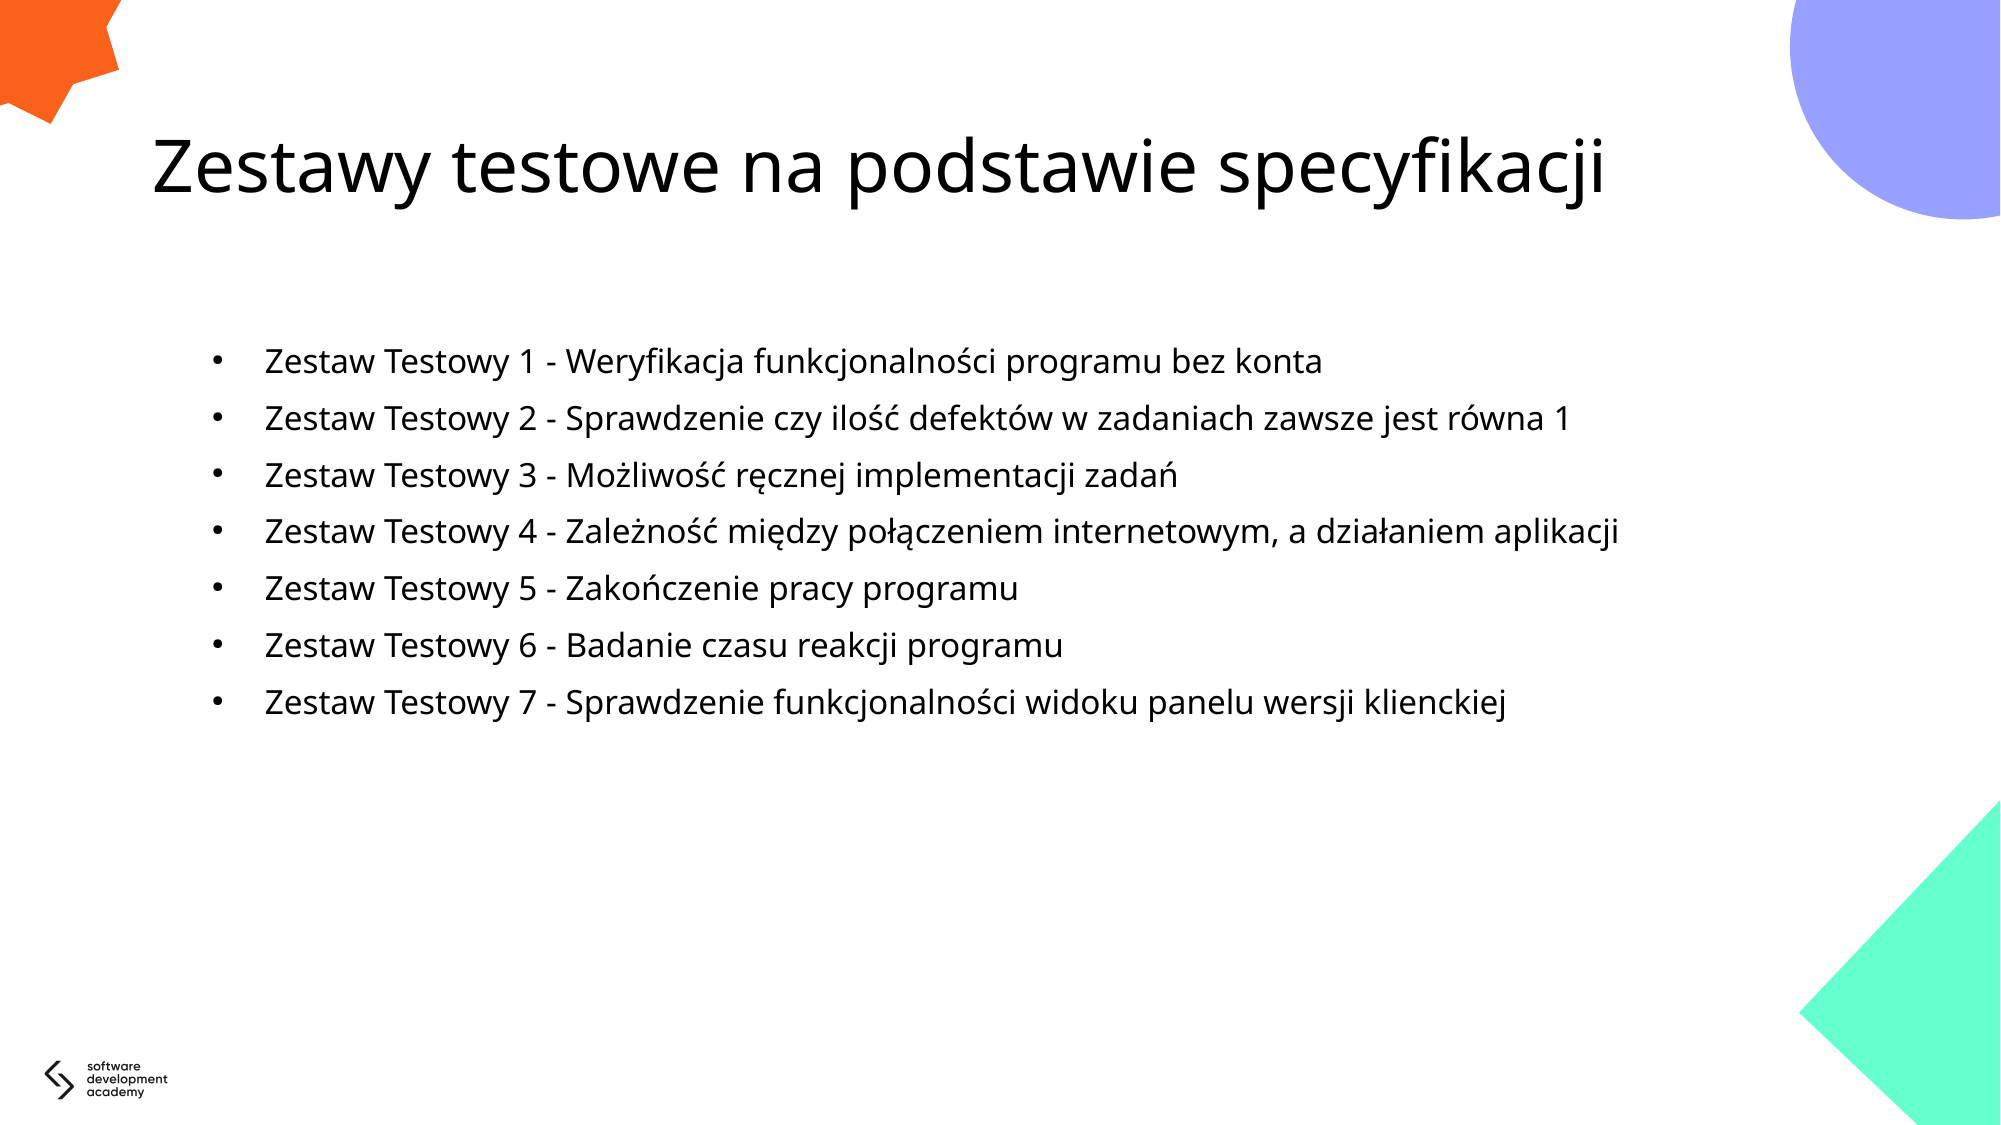

# Zestawy testowe na podstawie specyfikacji
Zestaw Testowy 1 - Weryfikacja funkcjonalności programu bez konta
Zestaw Testowy 2 - Sprawdzenie czy ilość defektów w zadaniach zawsze jest równa 1
Zestaw Testowy 3 - Możliwość ręcznej implementacji zadań
Zestaw Testowy 4 - Zależność między połączeniem internetowym, a działaniem aplikacji
Zestaw Testowy 5 - Zakończenie pracy programu
Zestaw Testowy 6 - Badanie czasu reakcji programu
Zestaw Testowy 7 - Sprawdzenie funkcjonalności widoku panelu wersji klienckiej